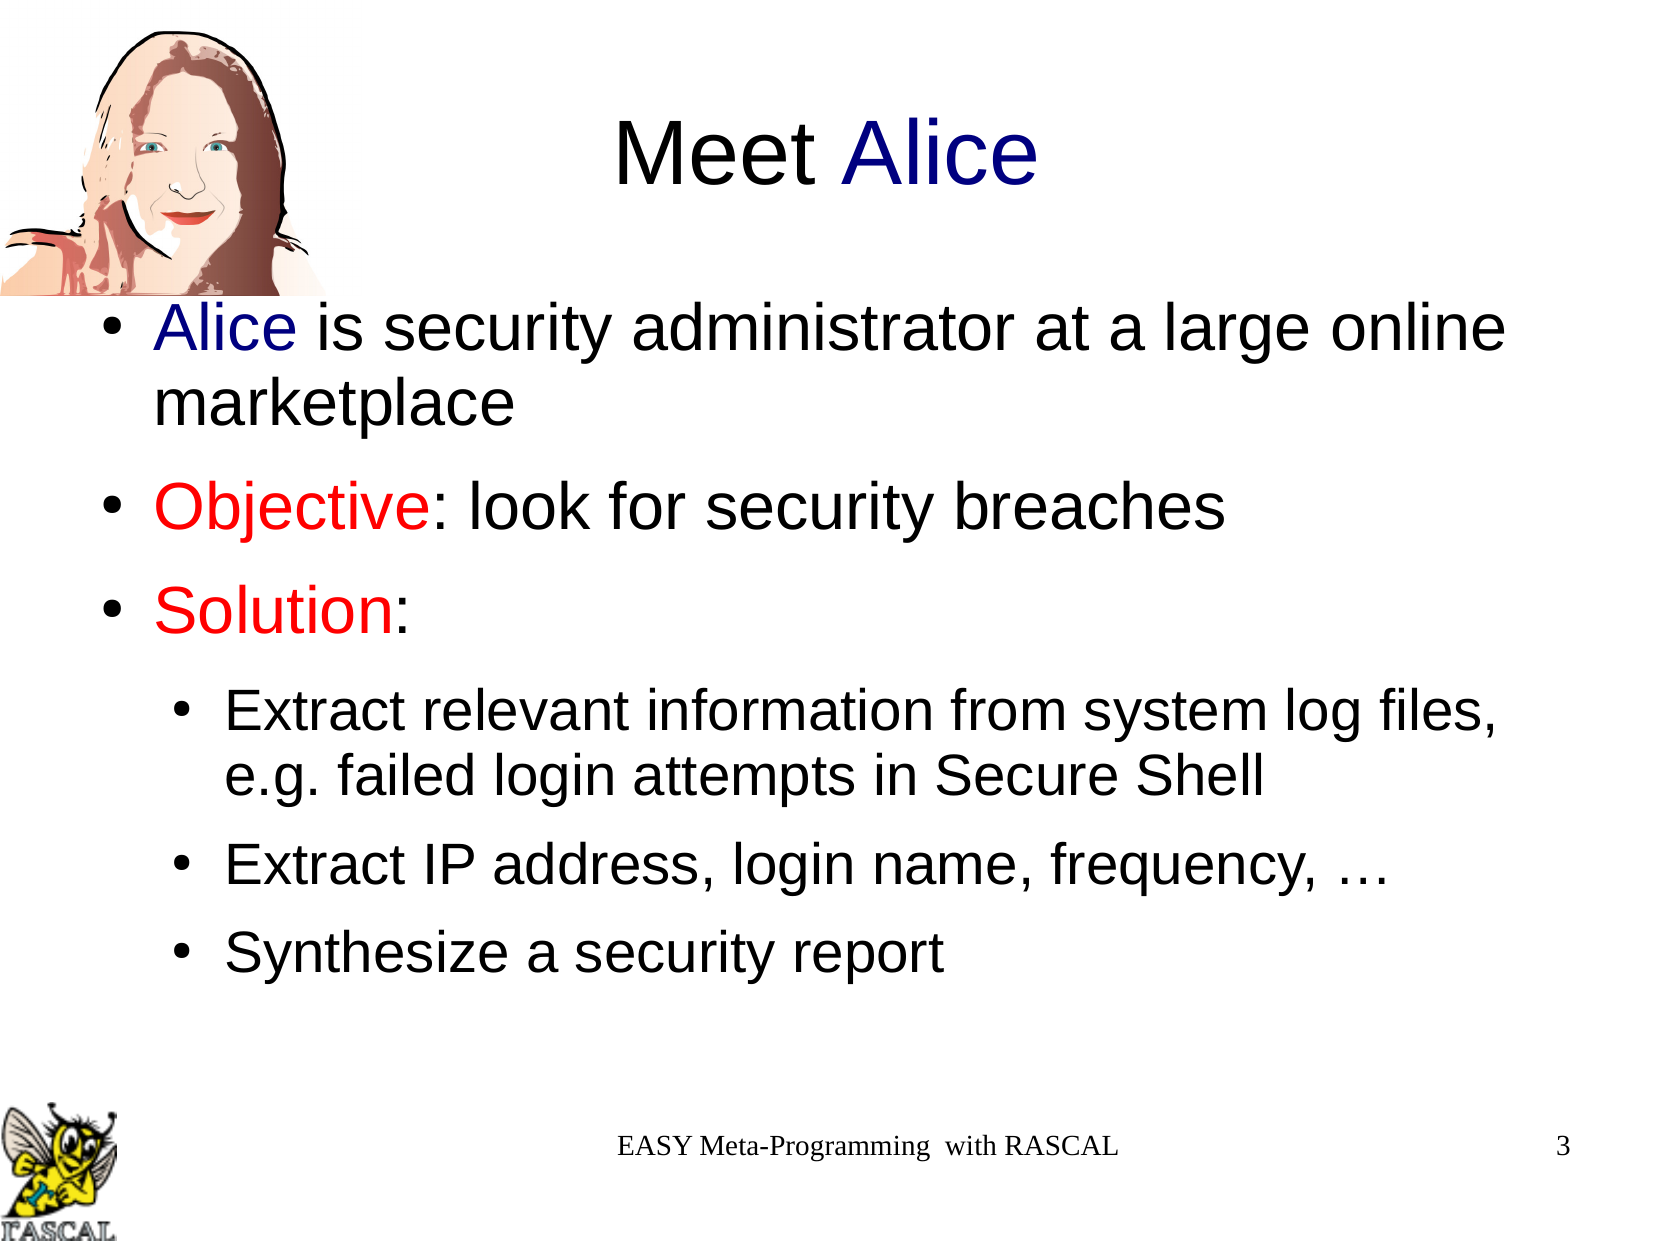

# Meet Alice
Alice is security administrator at a large online marketplace
Objective: look for security breaches
Solution:
Extract relevant information from system log files, e.g. failed login attempts in Secure Shell
Extract IP address, login name, frequency, …
Synthesize a security report
3